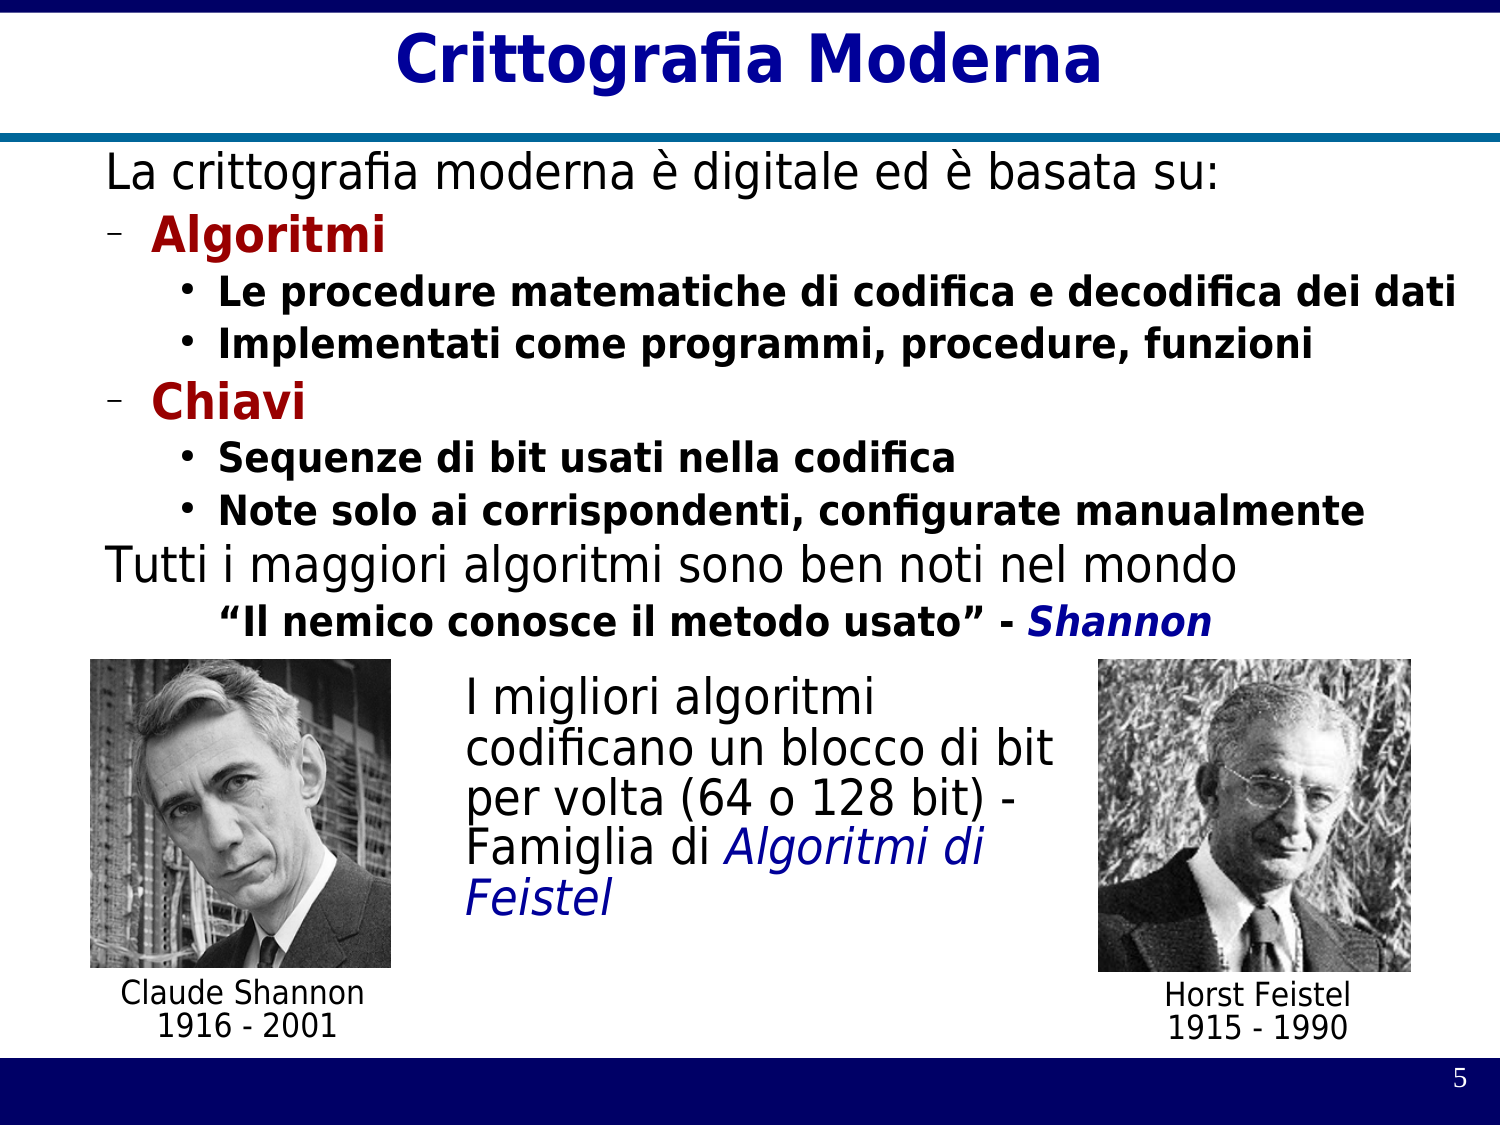

# Crittografia Moderna
La crittografia moderna è digitale ed è basata su:
Algoritmi
Le procedure matematiche di codifica e decodifica dei dati
Implementati come programmi, procedure, funzioni
Chiavi
Sequenze di bit usati nella codifica
Note solo ai corrispondenti, configurate manualmente
Tutti i maggiori algoritmi sono ben noti nel mondo
“Il nemico conosce il metodo usato” - Shannon
I migliori algoritmi codificano un blocco di bit per volta (64 o 128 bit) - Famiglia di Algoritmi di Feistel
Claude Shannon
1916 - 2001
Horst Feistel
1915 - 1990